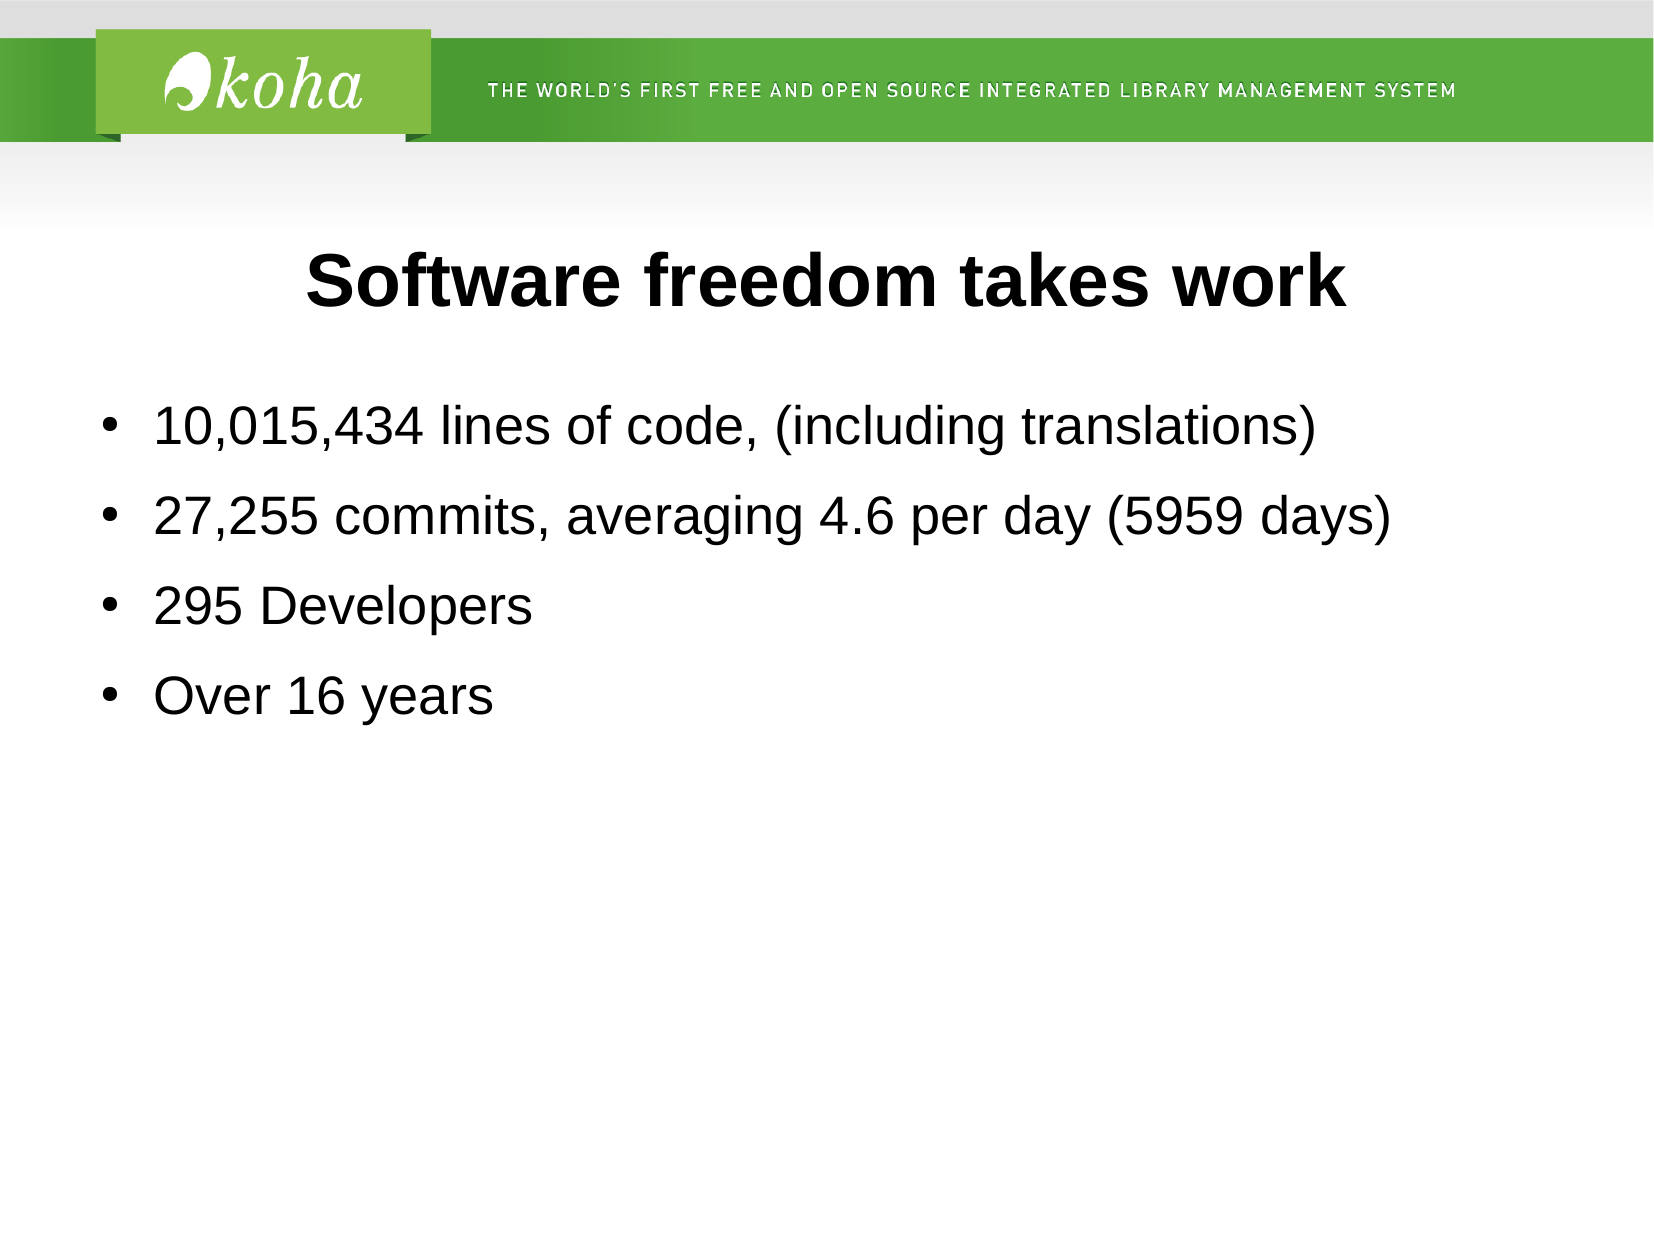

# Software freedom takes work
10,015,434 lines of code, (including translations)
27,255 commits, averaging 4.6 per day (5959 days)
295 Developers
Over 16 years